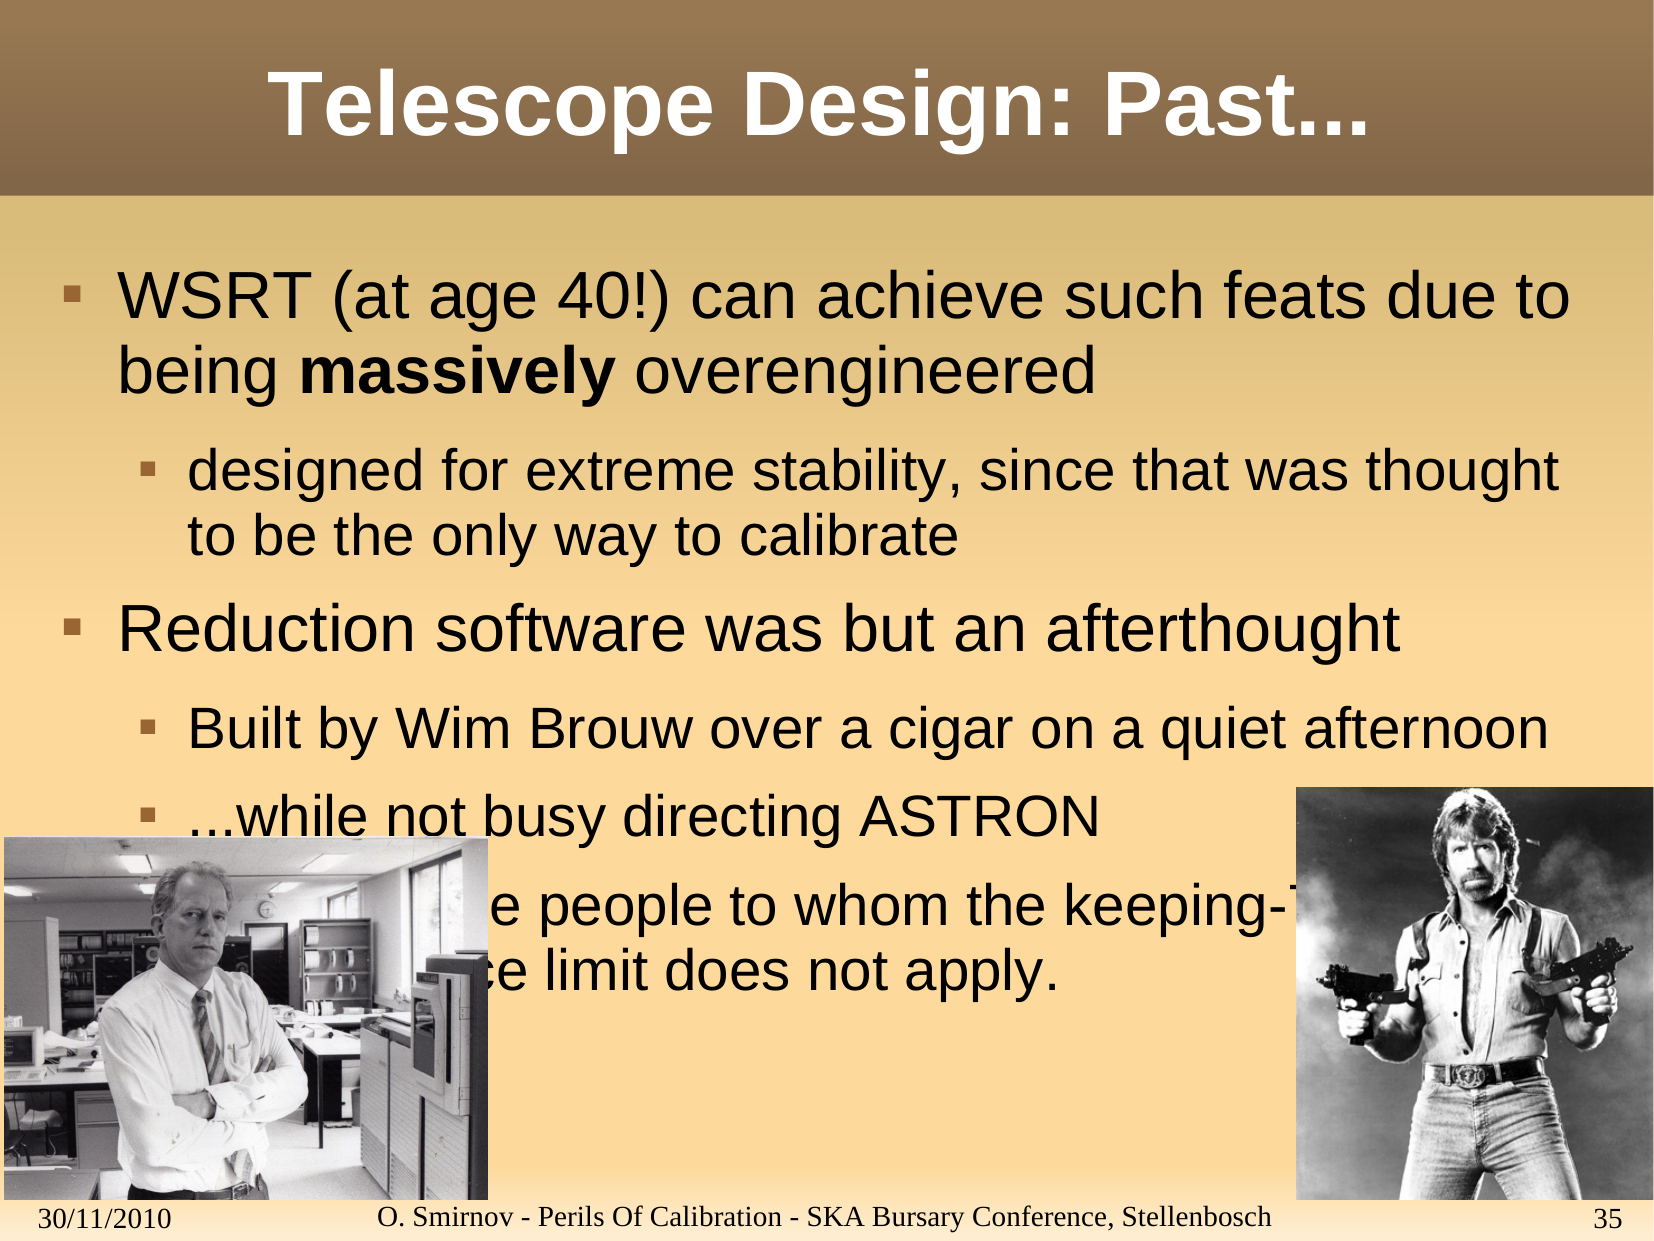

# Telescope Design: Past...
WSRT (at age 40!) can achieve such feats due to being massively overengineered
designed for extreme stability, since that was thought to be the only way to calibrate
Reduction software was but an afterthought
Built by Wim Brouw over a cigar on a quiet afternoon
...while not busy directing ASTRON
One of these people to whom the keeping-7-things-in-mind-at-once limit does not apply.
O. Smirnov - Perils Of Calibration - SKA Bursary Conference, Stellenbosch
30/11/2010
35